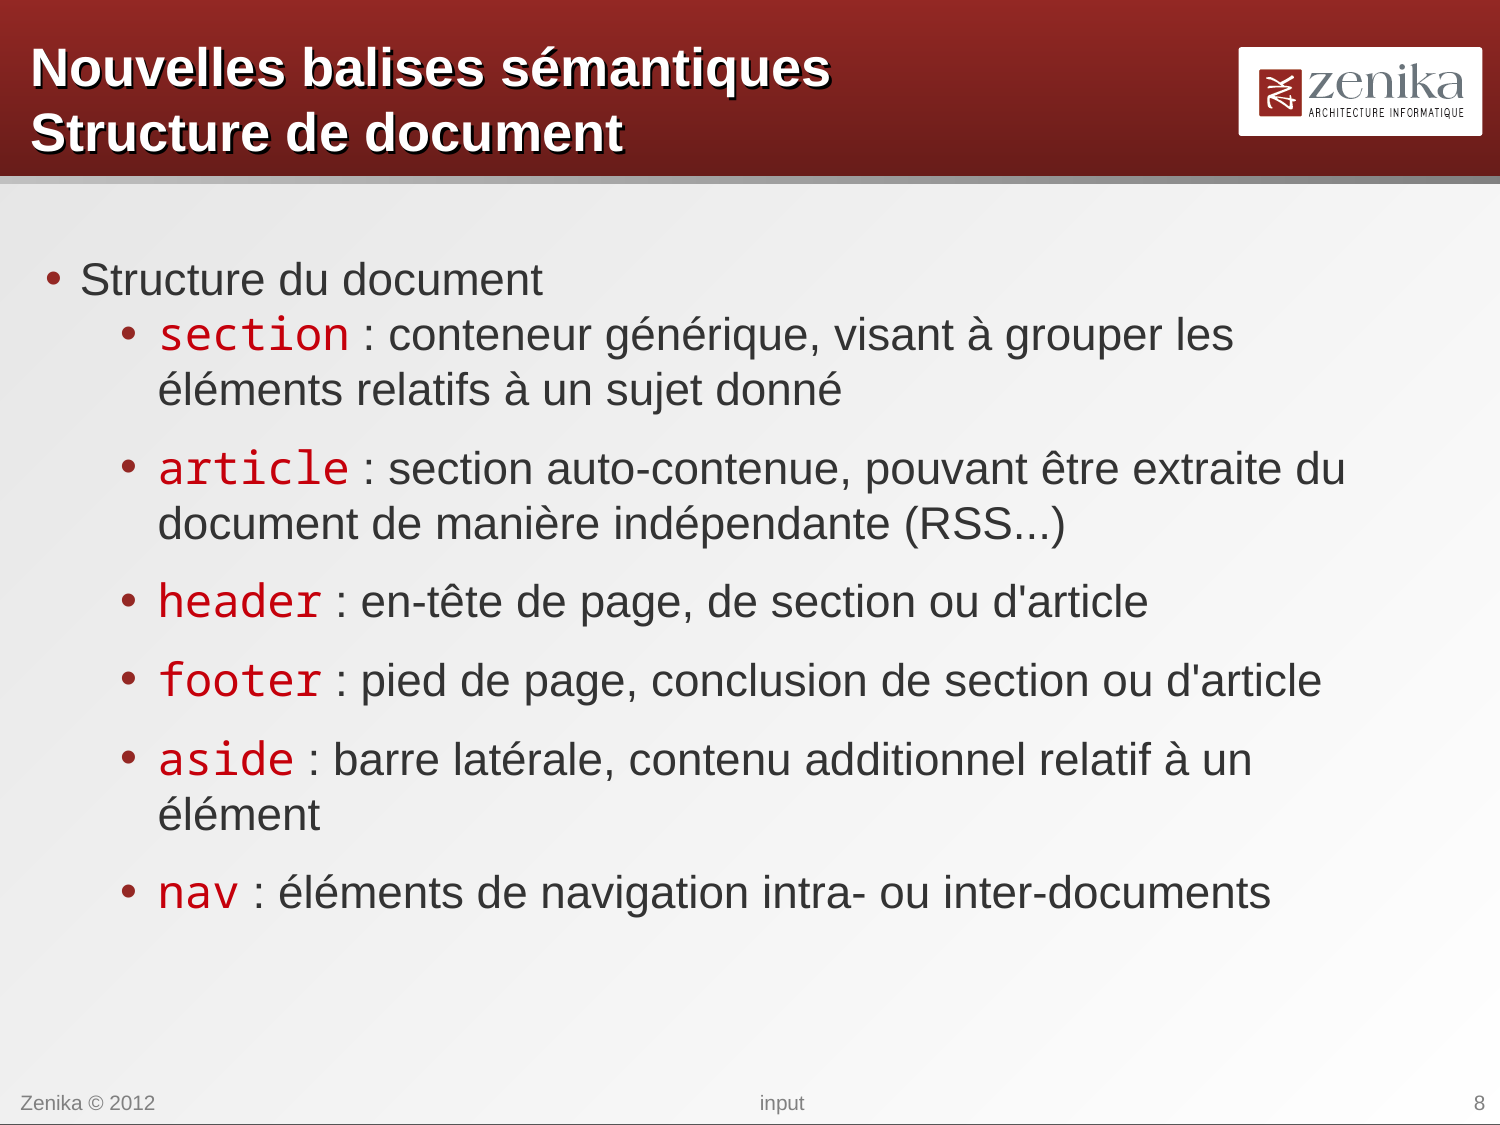

# Nouvelles balises sémantiques Structure de document
Structure du document
section : conteneur générique, visant à grouper les éléments relatifs à un sujet donné
article : section auto-contenue, pouvant être extraite du document de manière indépendante (RSS...)
header : en-tête de page, de section ou d'article
footer : pied de page, conclusion de section ou d'article
aside : barre latérale, contenu additionnel relatif à un élément
nav : éléments de navigation intra- ou inter-documents